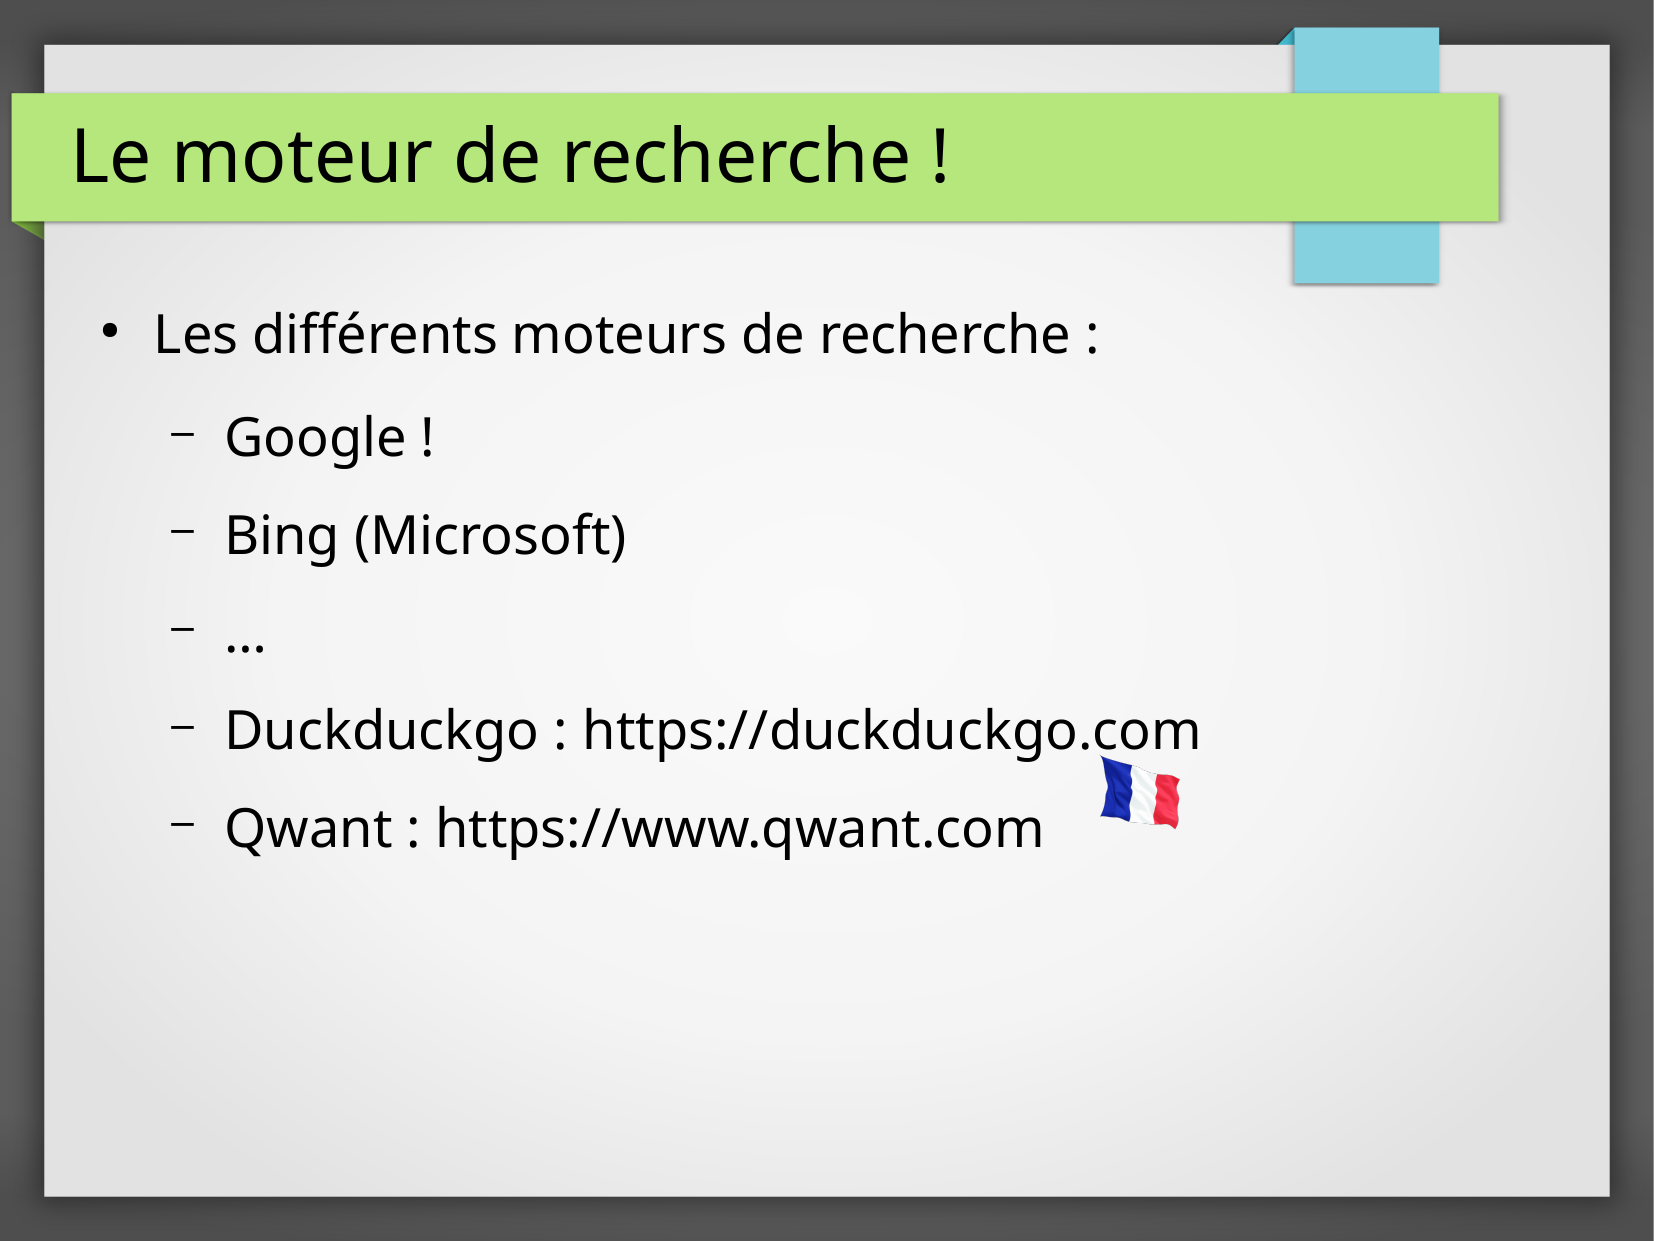

# Le moteur de recherche !
Les différents moteurs de recherche :
Google !
Bing (Microsoft)
…
Duckduckgo : https://duckduckgo.com
Qwant : https://www.qwant.com